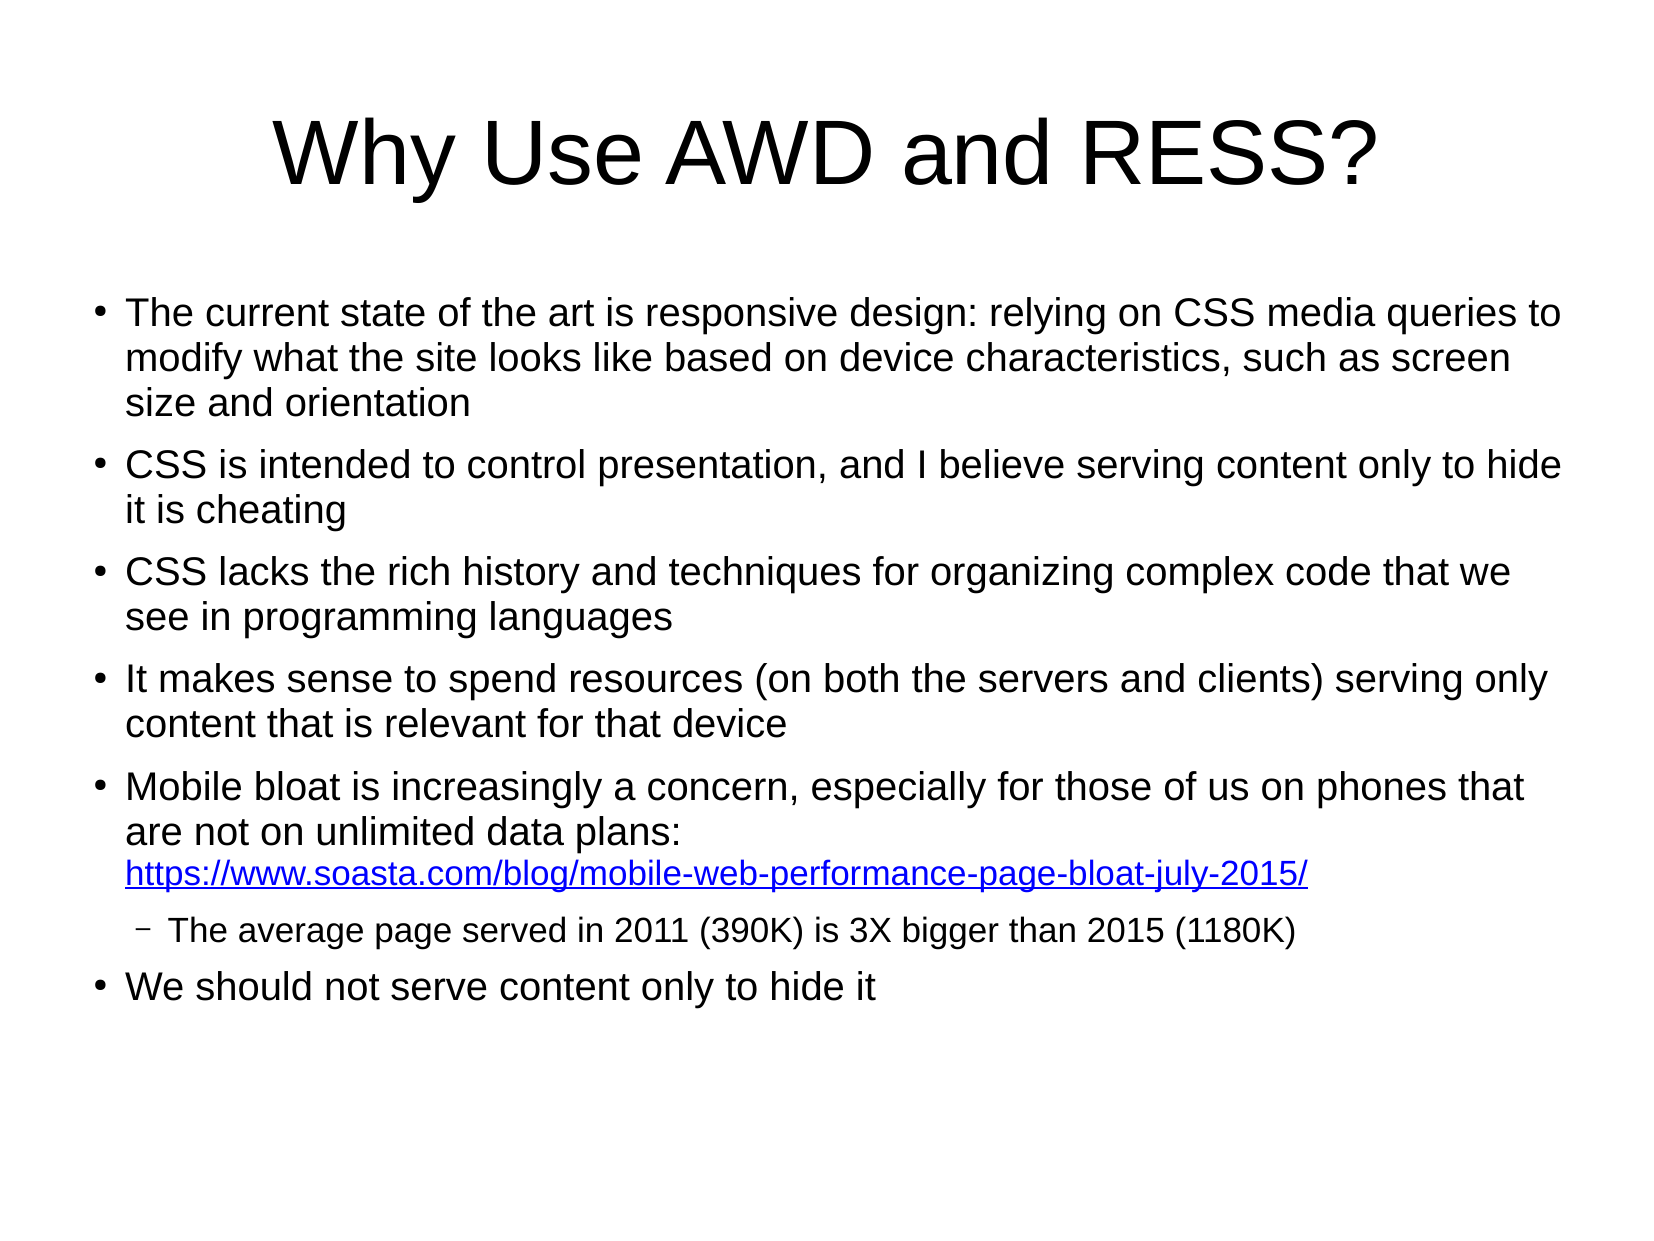

# Why Use AWD and RESS?
The current state of the art is responsive design: relying on CSS media queries to modify what the site looks like based on device characteristics, such as screen size and orientation
CSS is intended to control presentation, and I believe serving content only to hide it is cheating
CSS lacks the rich history and techniques for organizing complex code that we see in programming languages
It makes sense to spend resources (on both the servers and clients) serving only content that is relevant for that device
Mobile bloat is increasingly a concern, especially for those of us on phones that are not on unlimited data plans:
https://www.soasta.com/blog/mobile-web-performance-page-bloat-july-2015/
The average page served in 2011 (390K) is 3X bigger than 2015 (1180K)
We should not serve content only to hide it